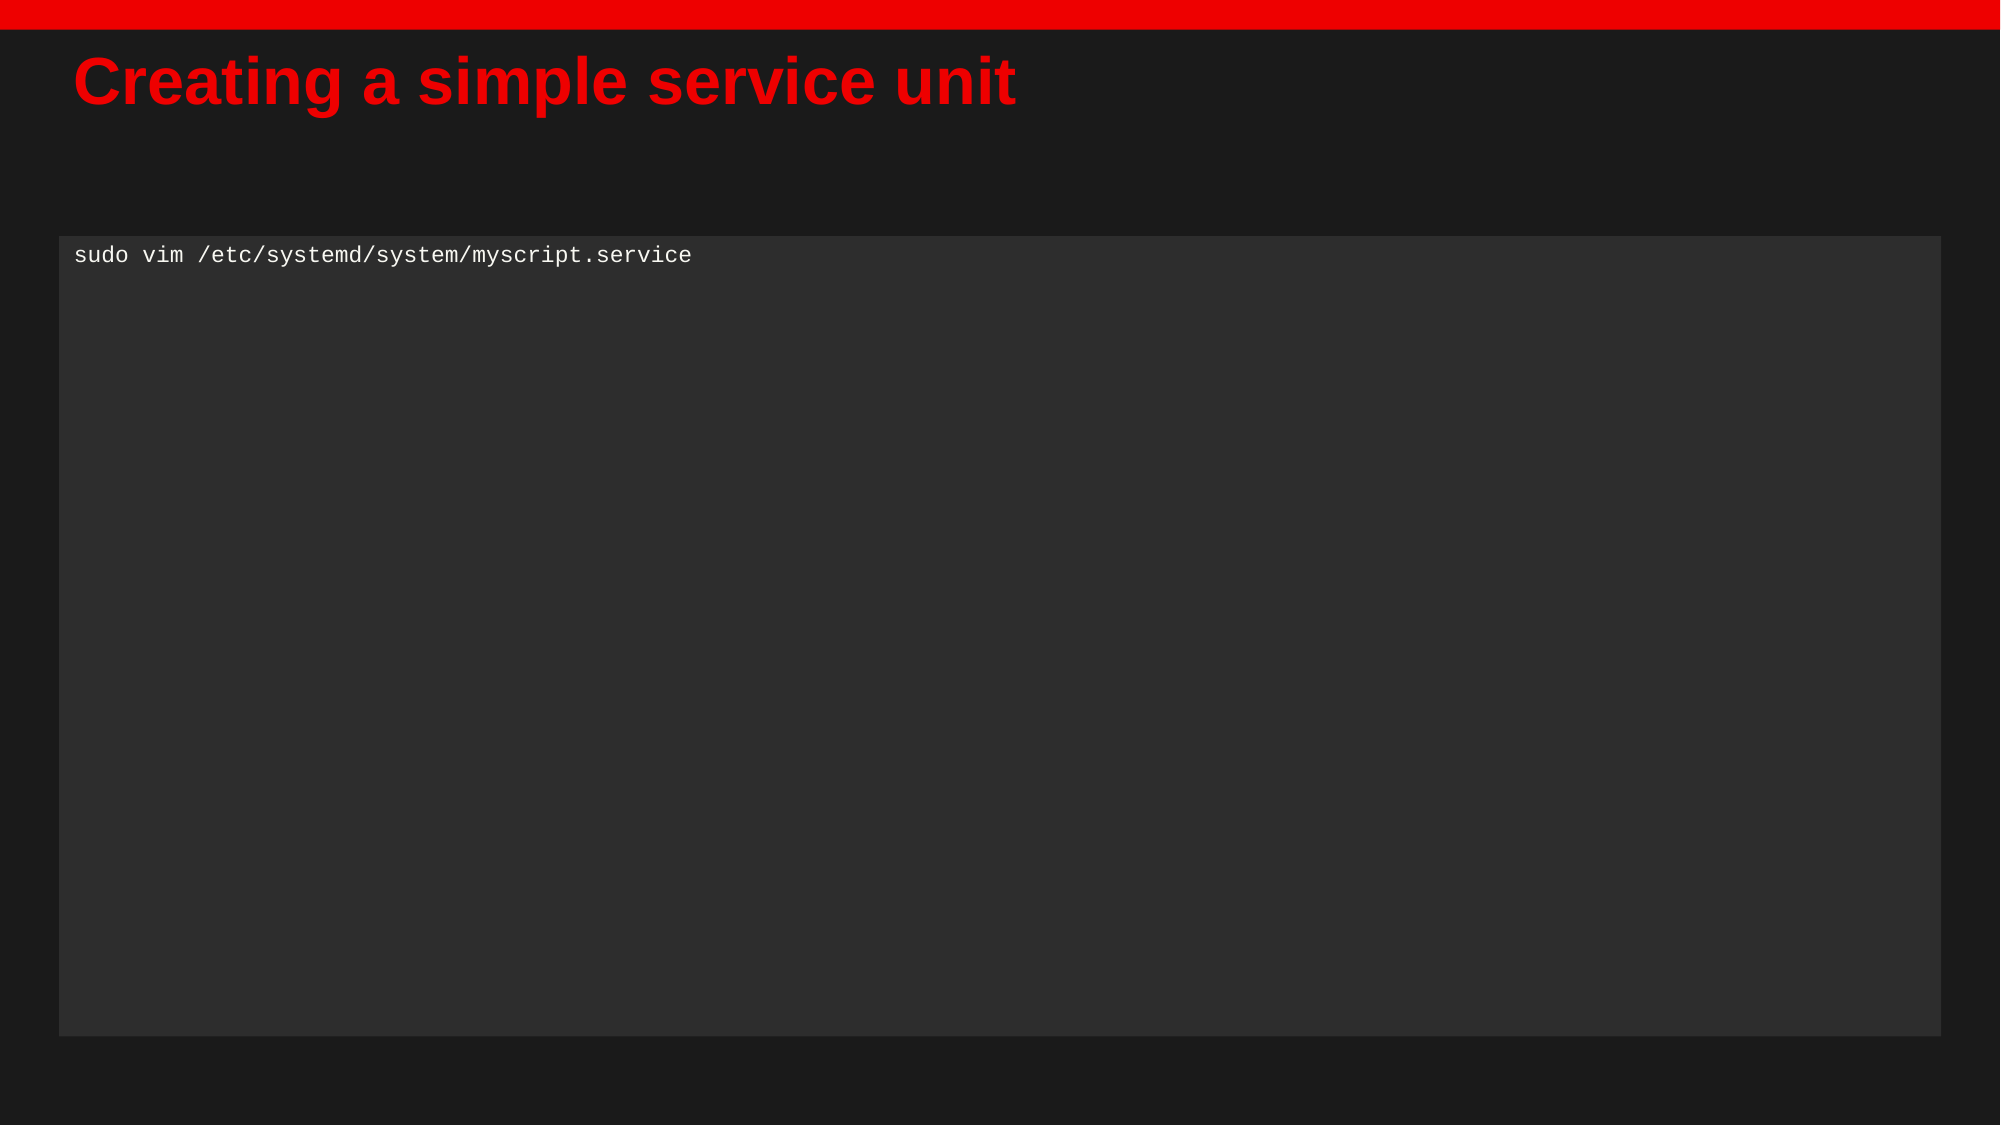

Creating a simple service unit
sudo vim /etc/systemd/system/myscript.service